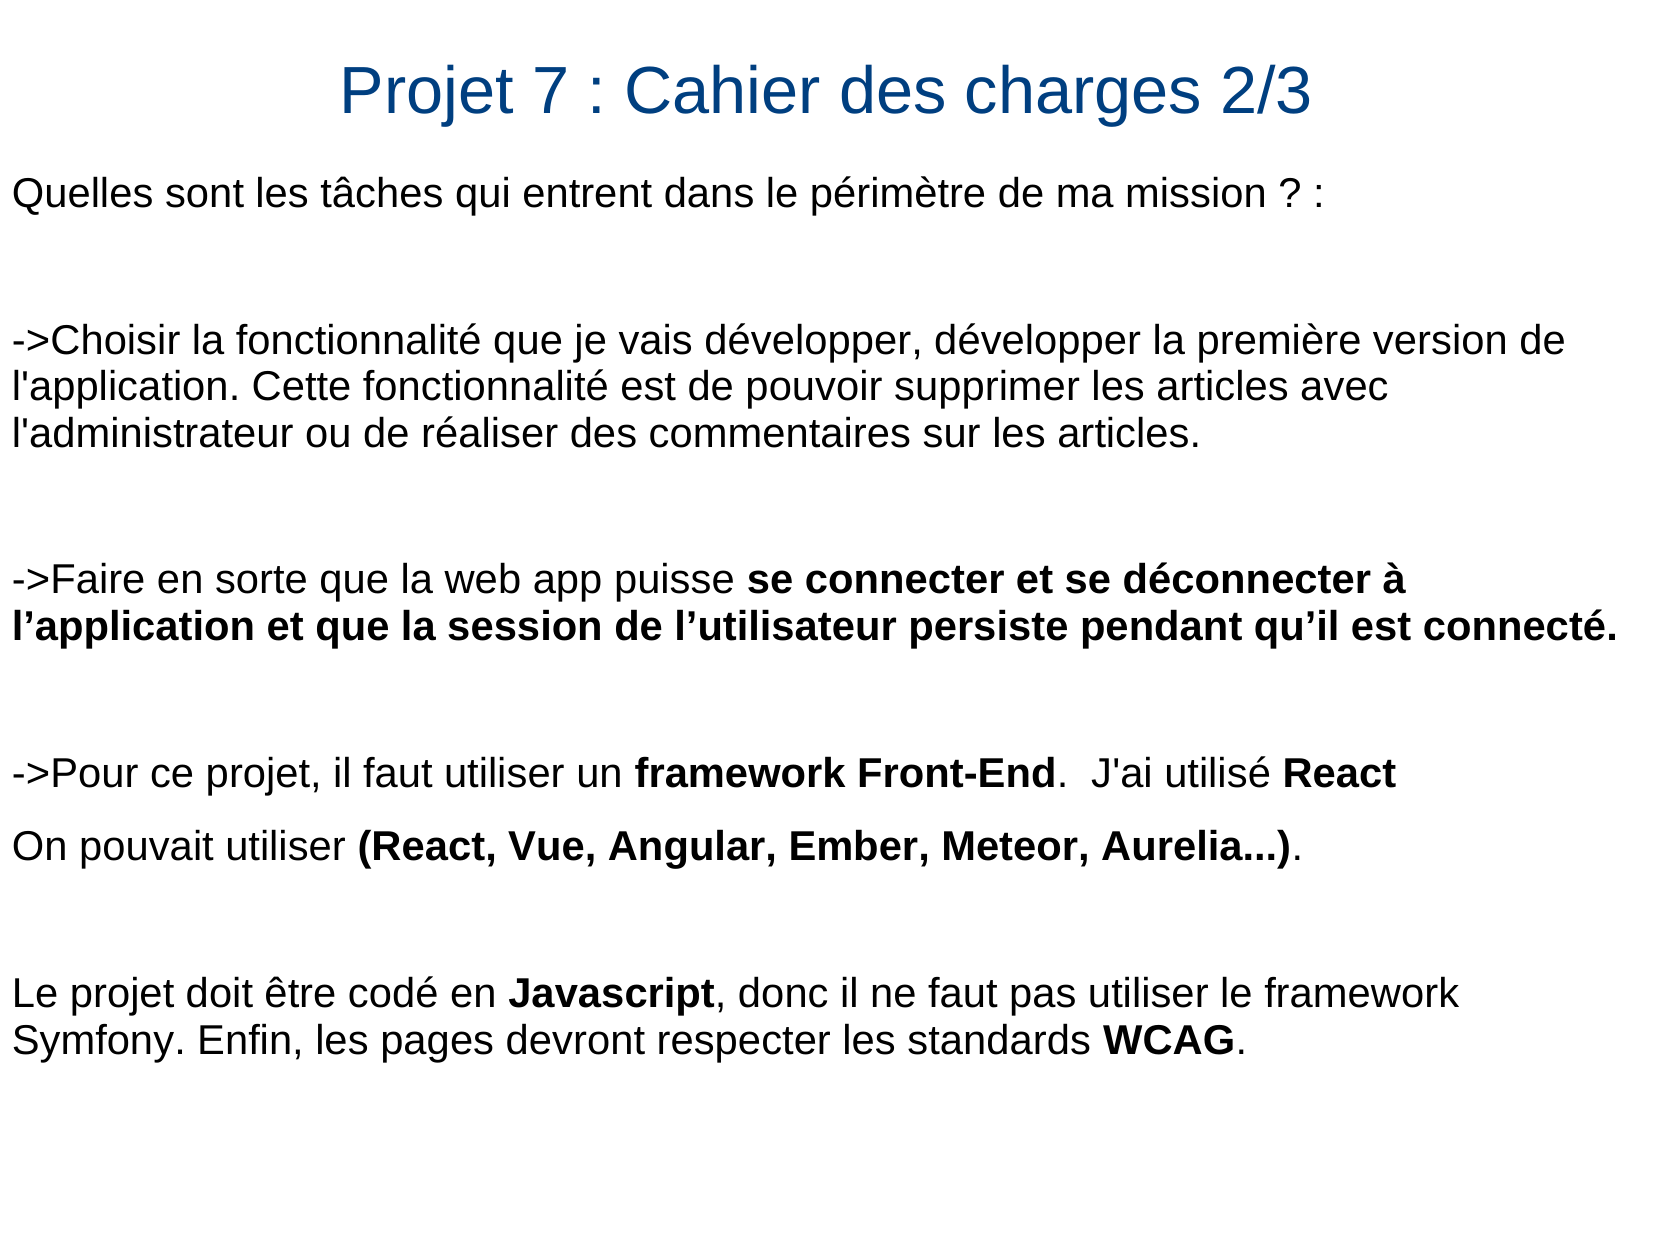

# Projet 7 : Cahier des charges 2/3
Quelles sont les tâches qui entrent dans le périmètre de ma mission ? :
->Choisir la fonctionnalité que je vais développer, développer la première version de l'application. Cette fonctionnalité est de pouvoir supprimer les articles avec l'administrateur ou de réaliser des commentaires sur les articles.
->Faire en sorte que la web app puisse se connecter et se déconnecter à l’application et que la session de l’utilisateur persiste pendant qu’il est connecté.
->Pour ce projet, il faut utiliser un framework Front-End. J'ai utilisé React
On pouvait utiliser (React, Vue, Angular, Ember, Meteor, Aurelia...).
Le projet doit être codé en Javascript, donc il ne faut pas utiliser le framework Symfony. Enfin, les pages devront respecter les standards WCAG.